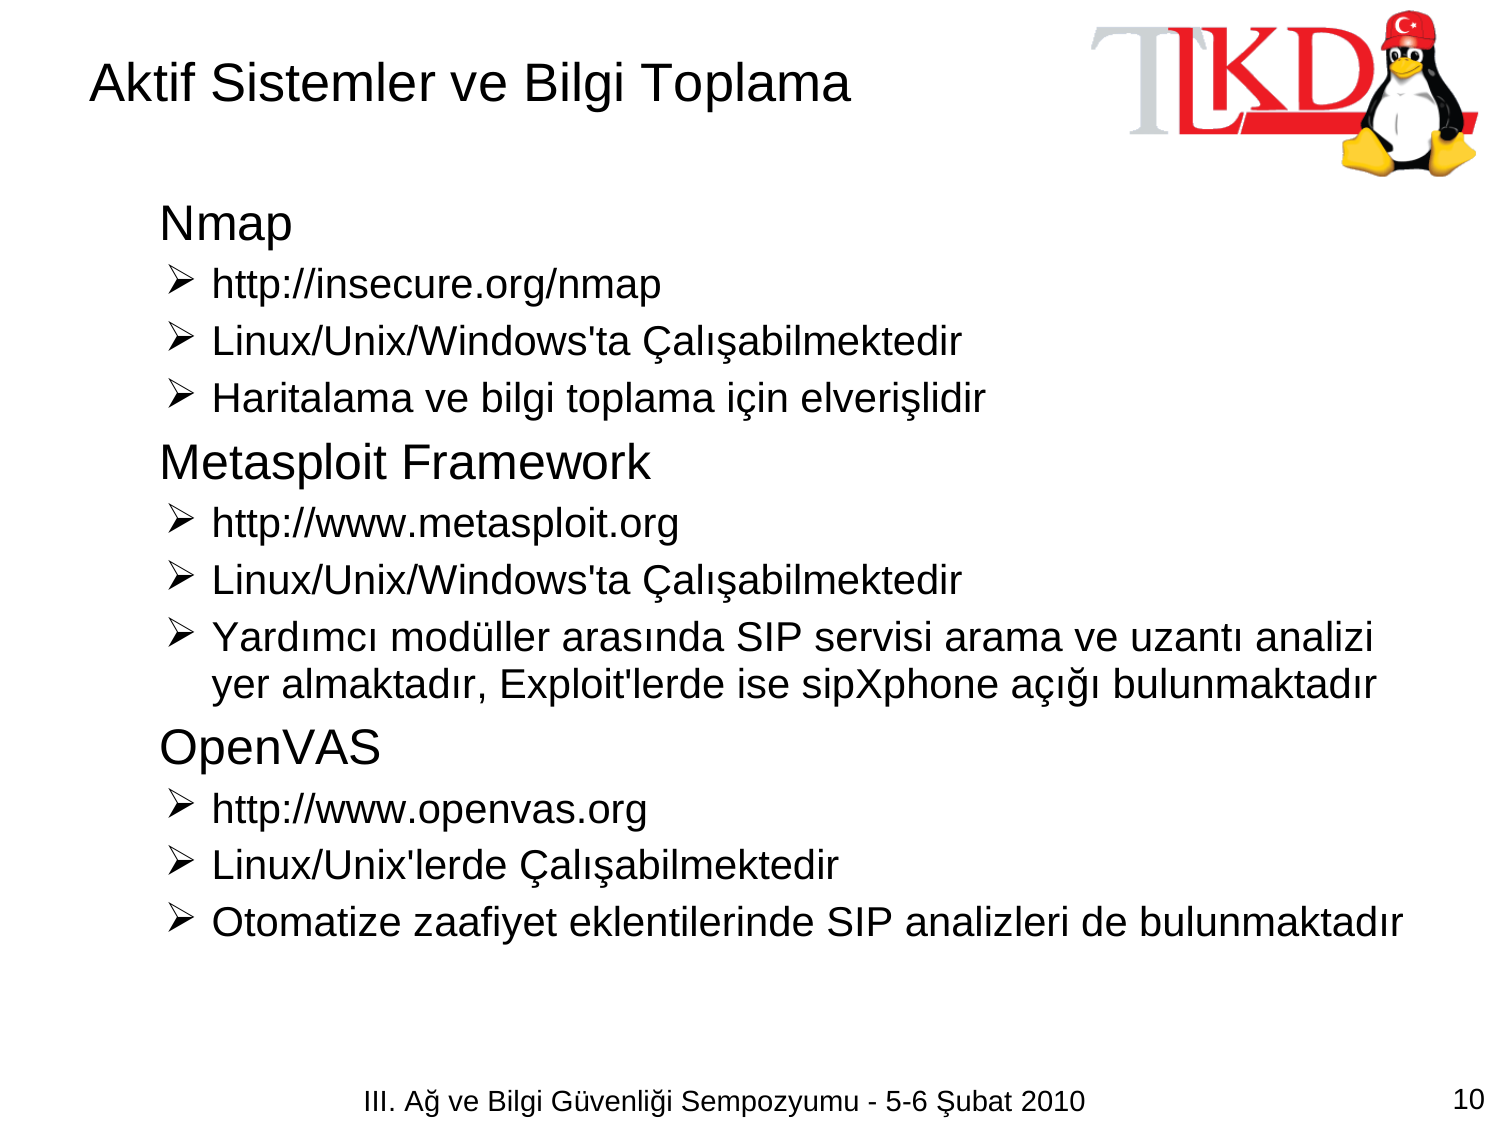

# Aktif Sistemler ve Bilgi Toplama
 Nmap
http://insecure.org/nmap
Linux/Unix/Windows'ta Çalışabilmektedir
Haritalama ve bilgi toplama için elverişlidir
 Metasploit Framework
http://www.metasploit.org
Linux/Unix/Windows'ta Çalışabilmektedir
Yardımcı modüller arasında SIP servisi arama ve uzantı analizi yer almaktadır, Exploit'lerde ise sipXphone açığı bulunmaktadır
 OpenVAS
http://www.openvas.org
Linux/Unix'lerde Çalışabilmektedir
Otomatize zaafiyet eklentilerinde SIP analizleri de bulunmaktadır
10